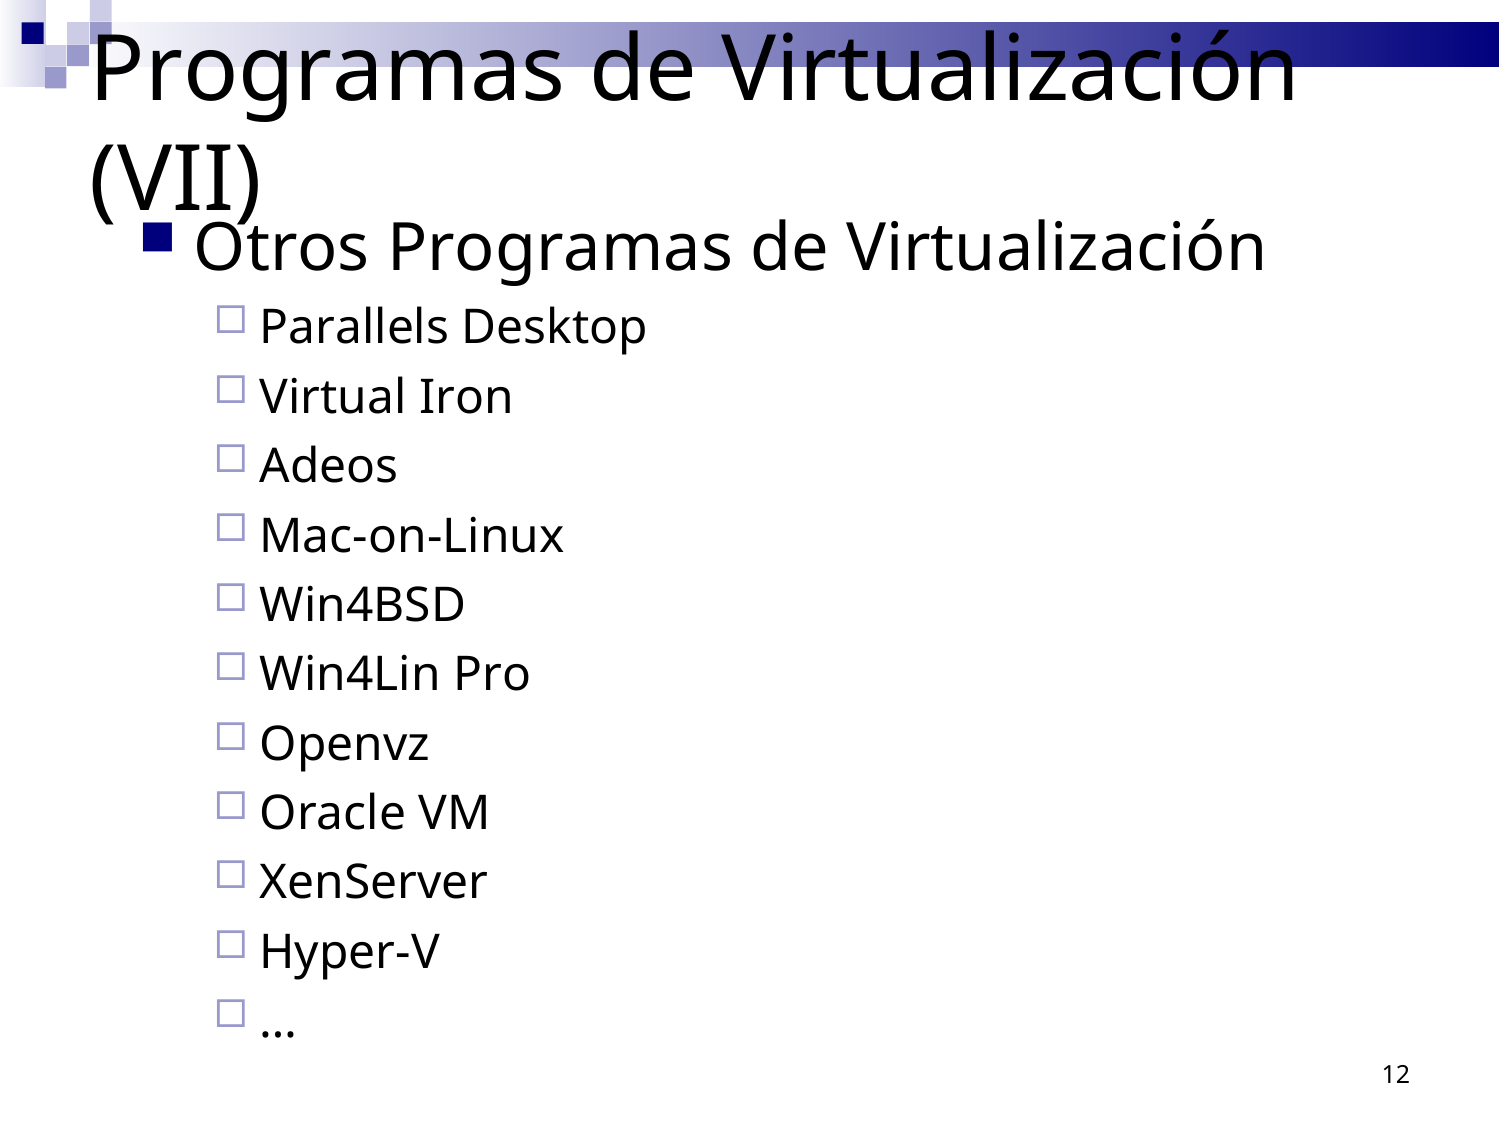

Programas de Virtualización (VII)
Otros Programas de Virtualización
Parallels Desktop
Virtual Iron
Adeos
Mac-on-Linux
Win4BSD
Win4Lin Pro
Openvz
Oracle VM
XenServer
Hyper-V
…